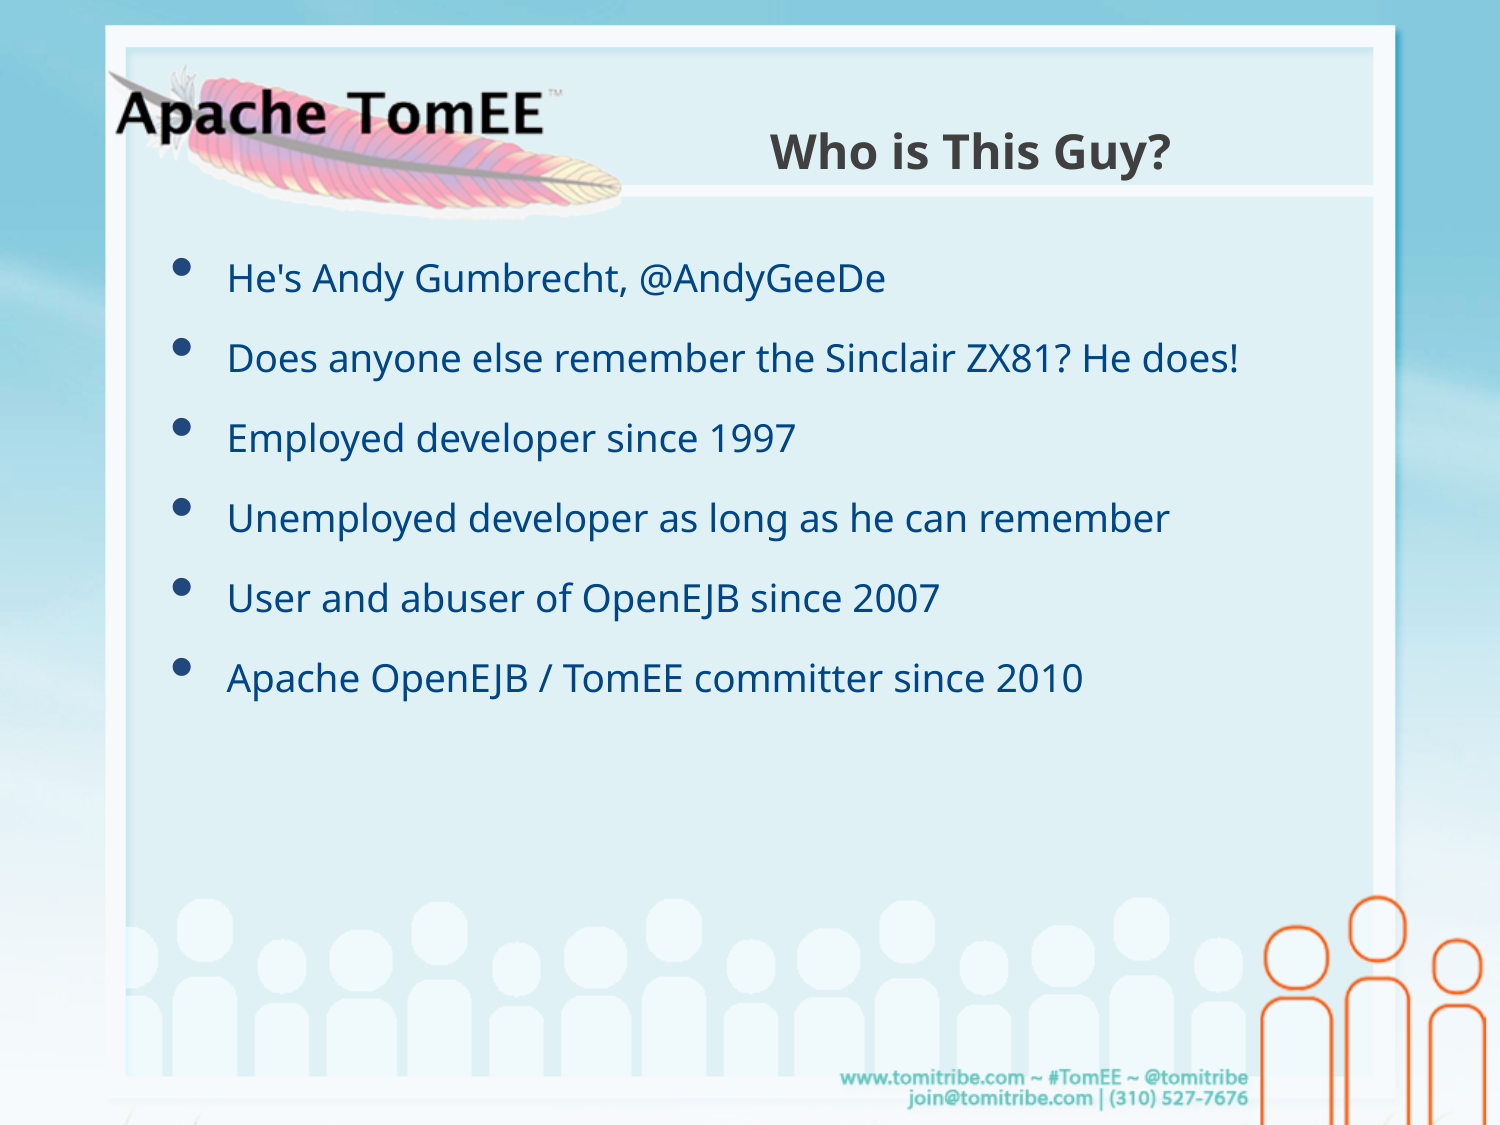

# Who is This Guy?
He's Andy Gumbrecht, @AndyGeeDe
Does anyone else remember the Sinclair ZX81? He does!
Employed developer since 1997
Unemployed developer as long as he can remember
User and abuser of OpenEJB since 2007
Apache OpenEJB / TomEE committer since 2010